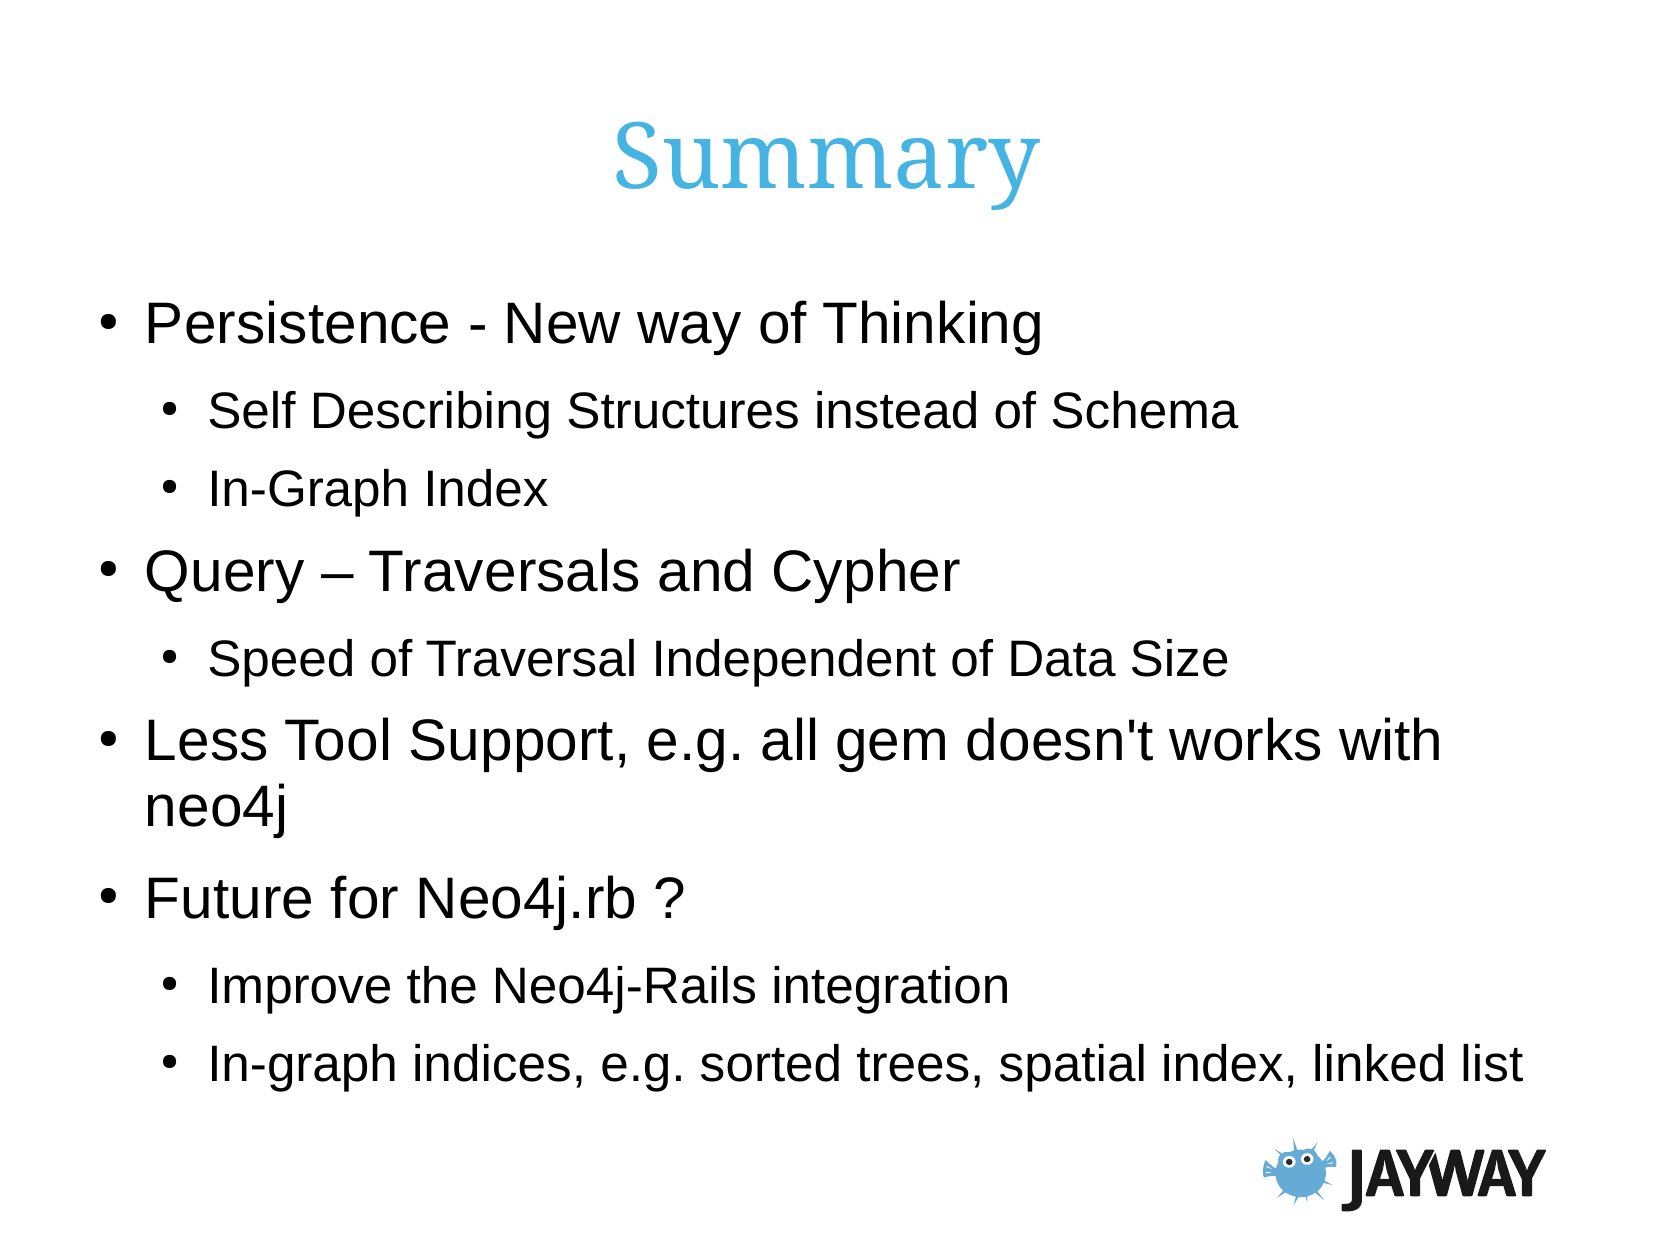

# Summary
Persistence - New way of Thinking
Self Describing Structures instead of Schema
In-Graph Index
Query – Traversals and Cypher
Speed of Traversal Independent of Data Size
Less Tool Support, e.g. all gem doesn't works with neo4j
Future for Neo4j.rb ?
Improve the Neo4j-Rails integration
In-graph indices, e.g. sorted trees, spatial index, linked list